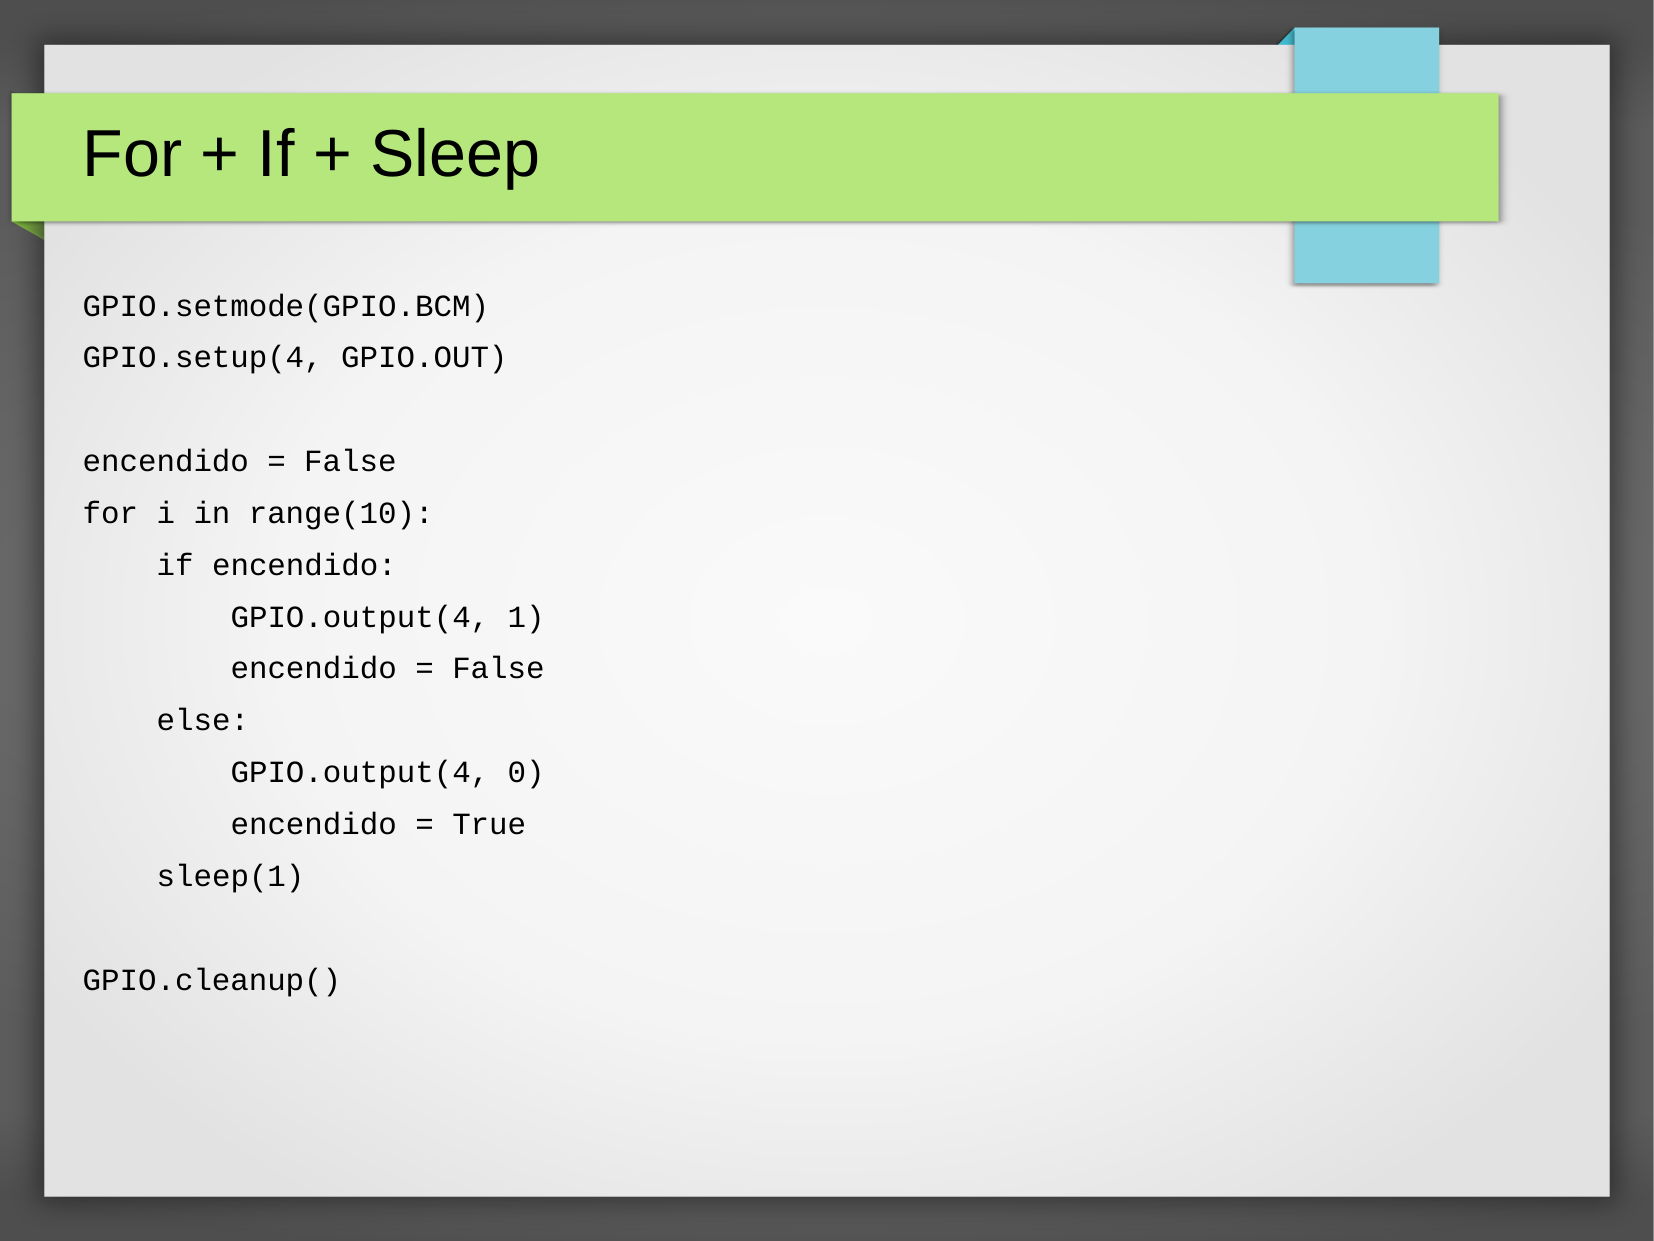

# For + If + Sleep
GPIO.setmode(GPIO.BCM)
GPIO.setup(4, GPIO.OUT)
encendido = False
for i in range(10):
 if encendido:
 GPIO.output(4, 1)
 encendido = False
 else:
 GPIO.output(4, 0)
 encendido = True
 sleep(1)
GPIO.cleanup()